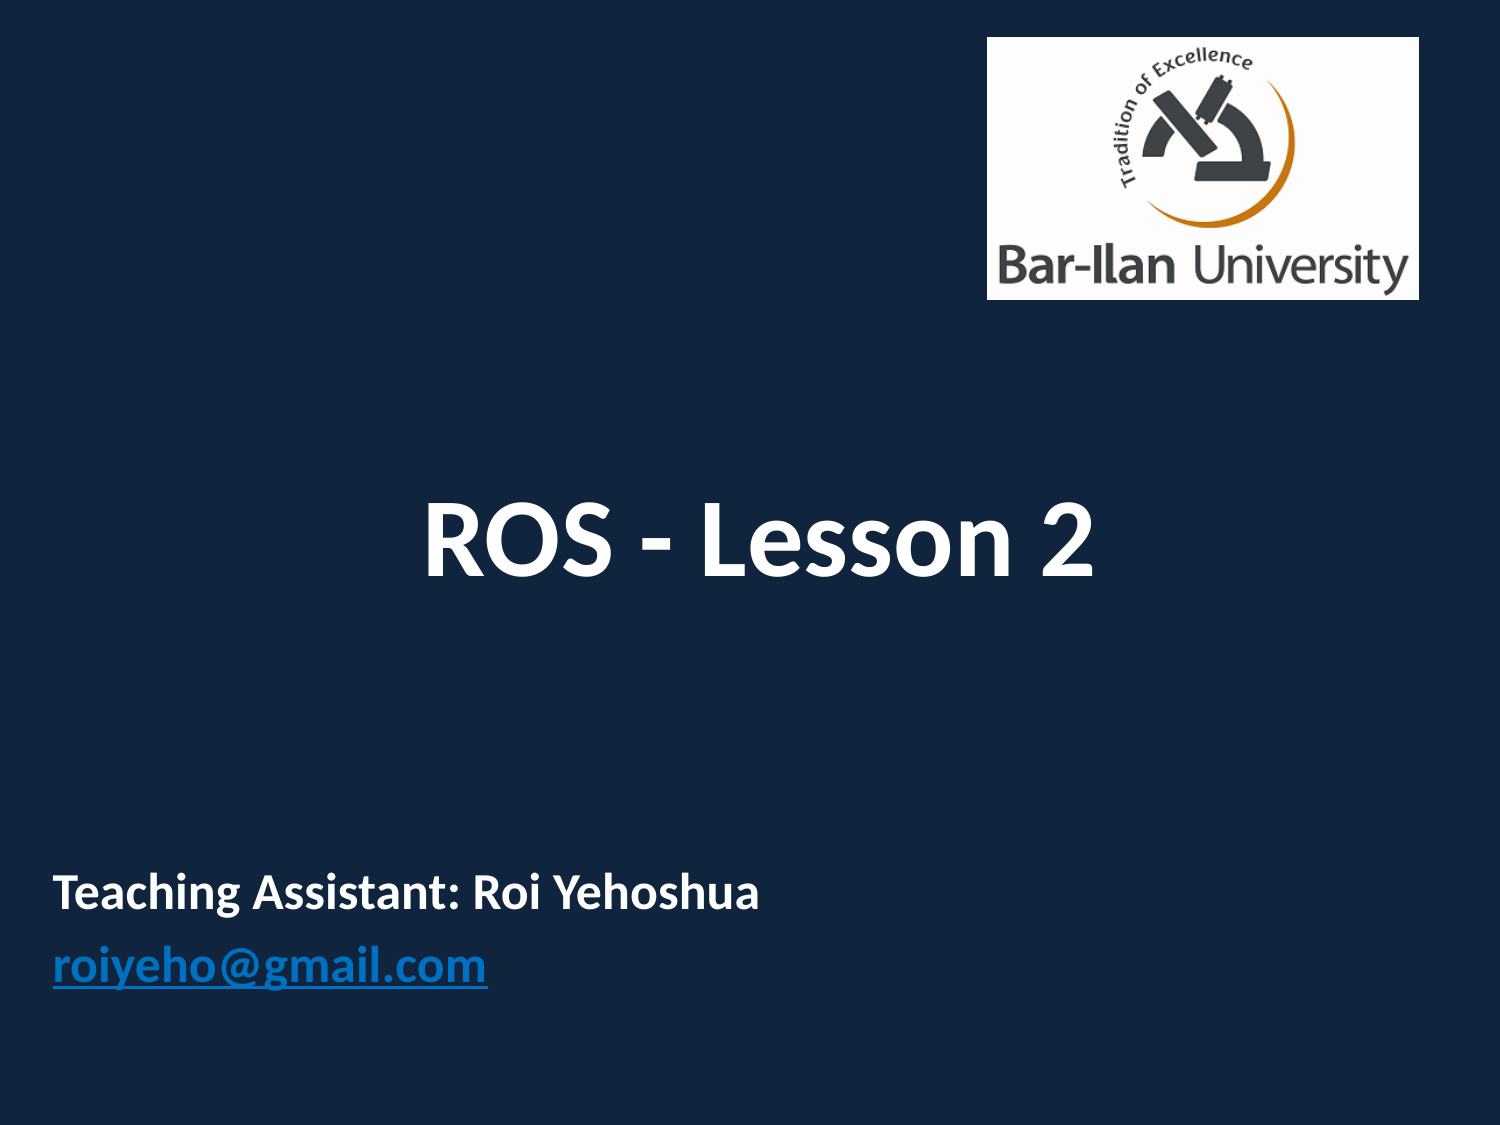

ROS - Lesson 2
# Teaching Assistant: Roi Yehoshua
roiyeho@gmail.com